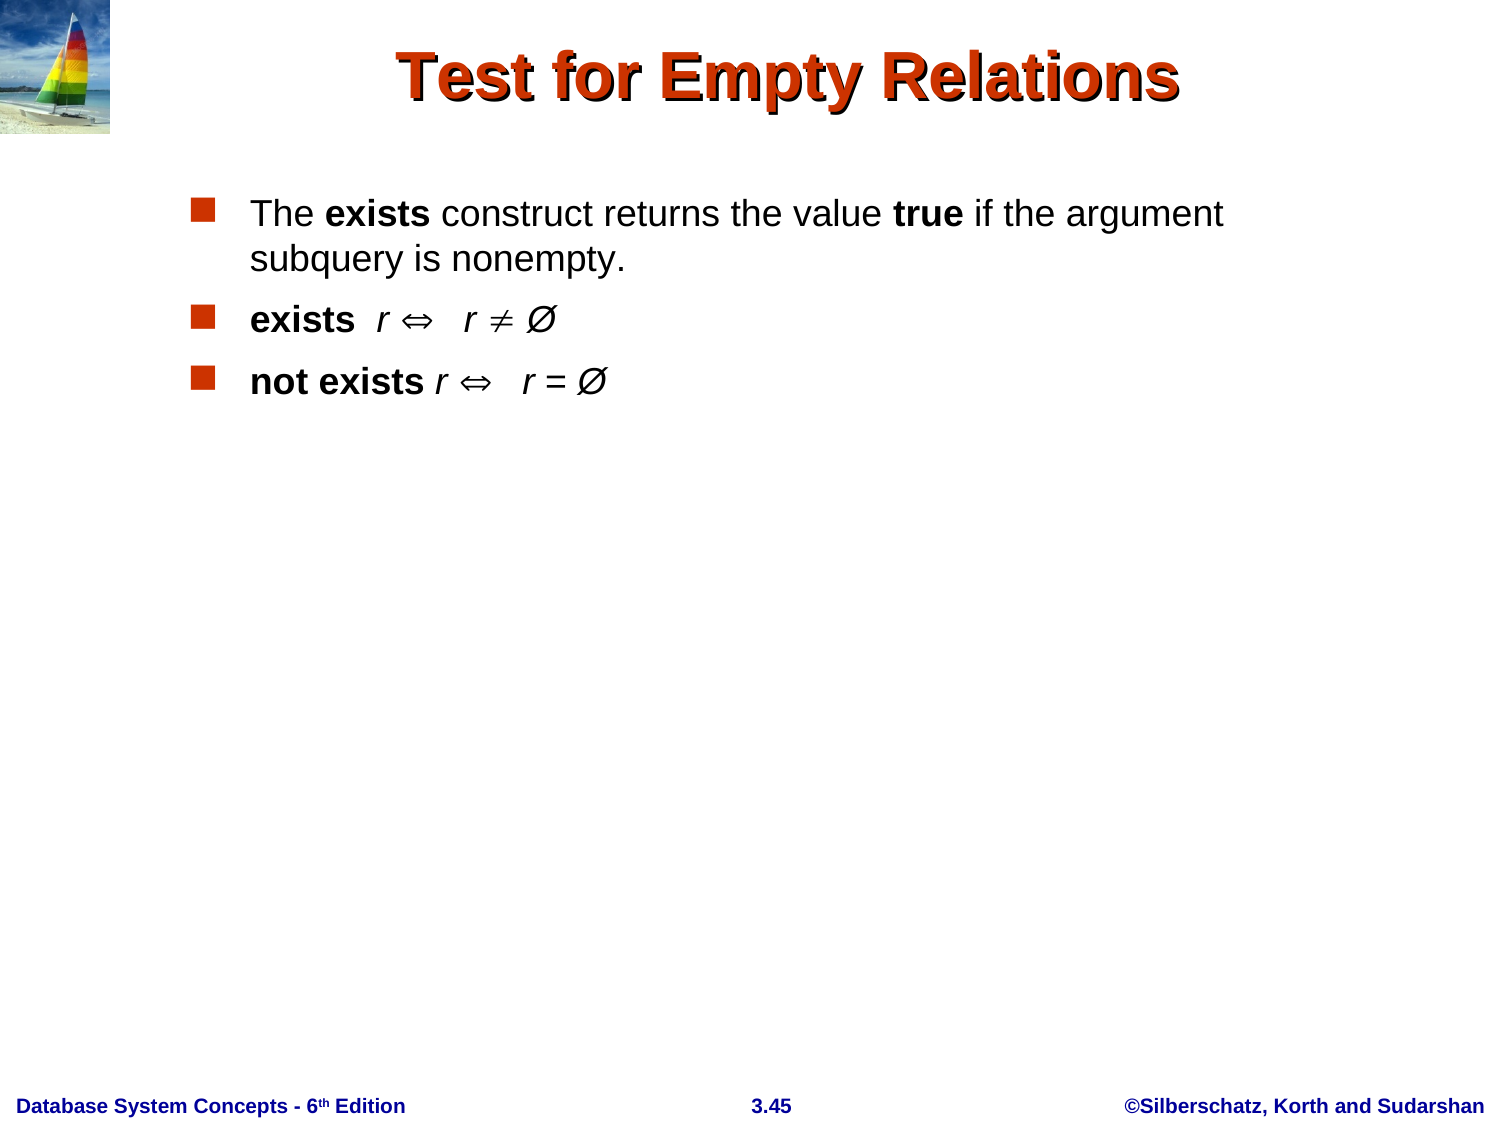

# Test for Empty Relations
The exists construct returns the value true if the argument subquery is nonempty.
exists r  r  Ø
not exists r  r = Ø